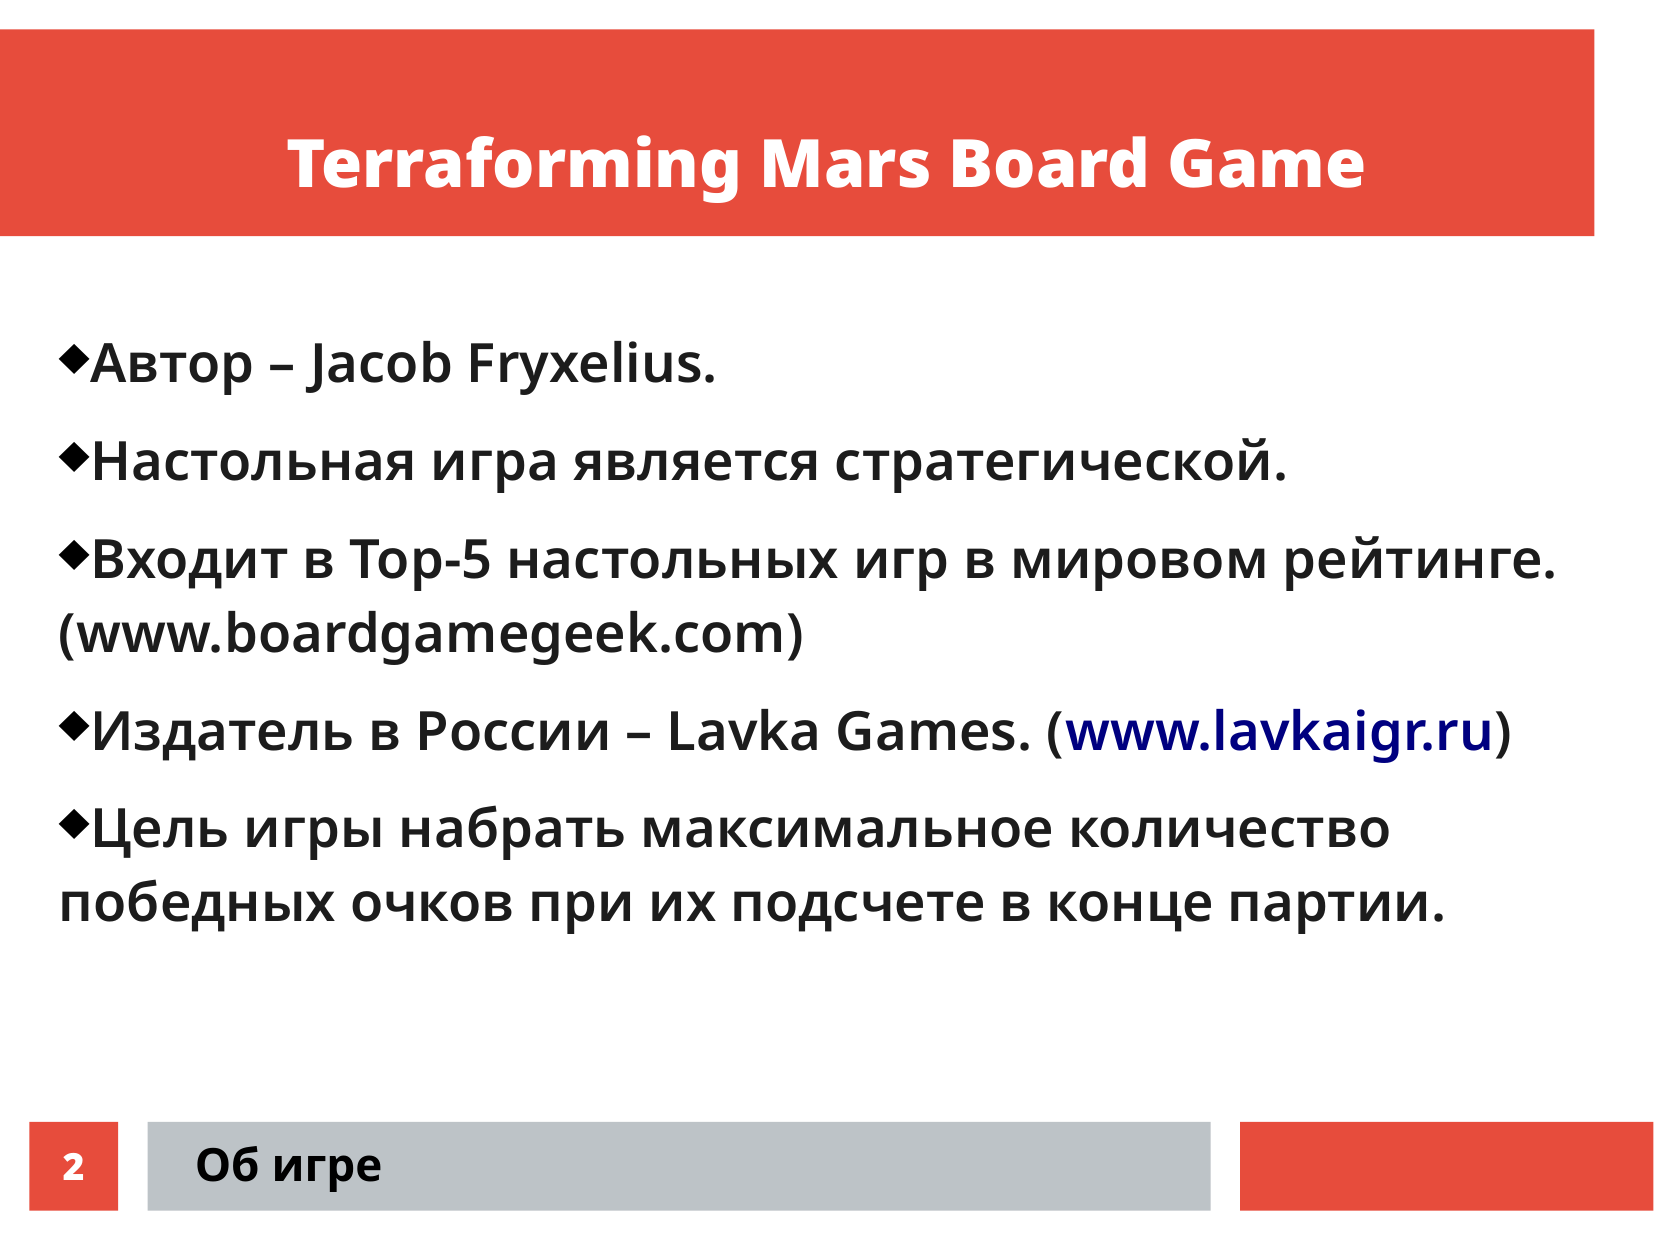

# Terraforming Mars Board Game
Автор – Jacob Fryxelius.
Настольная игра является стратегической.
Входит в Top-5 настольных игр в мировом рейтинге. (www.boardgamegeek.com)
Издатель в России – Lavka Games. (www.lavkaigr.ru)
Цель игры набрать максимальное количество победных очков при их подсчете в конце партии.
2
Об игре